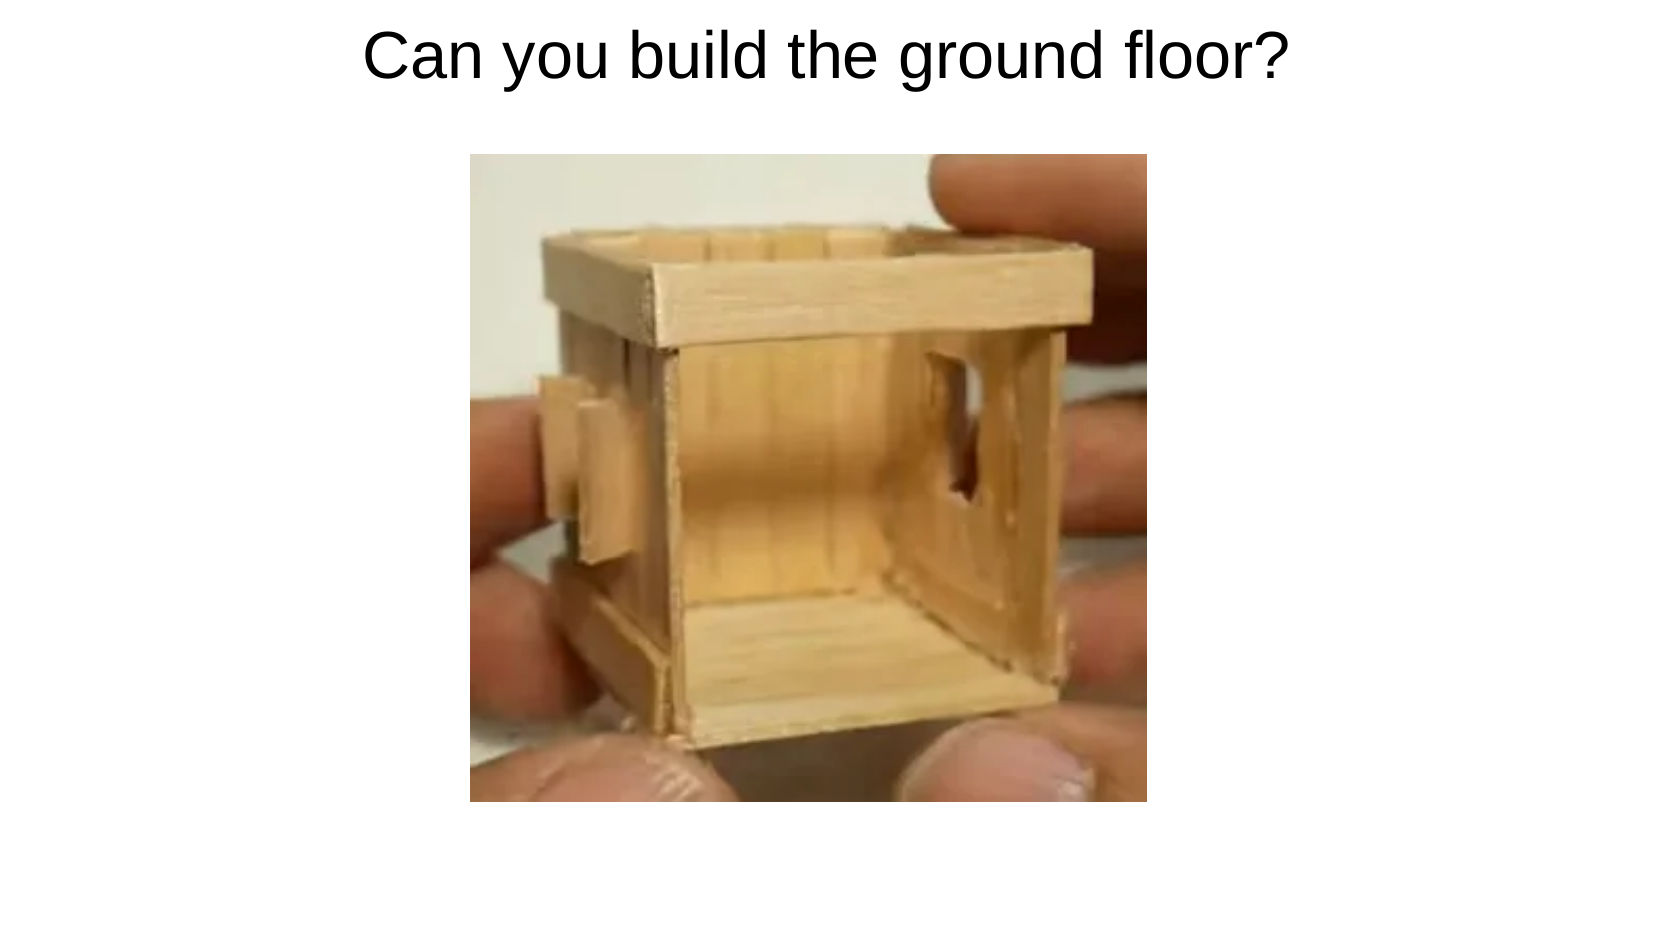

# Can you build the ground floor?